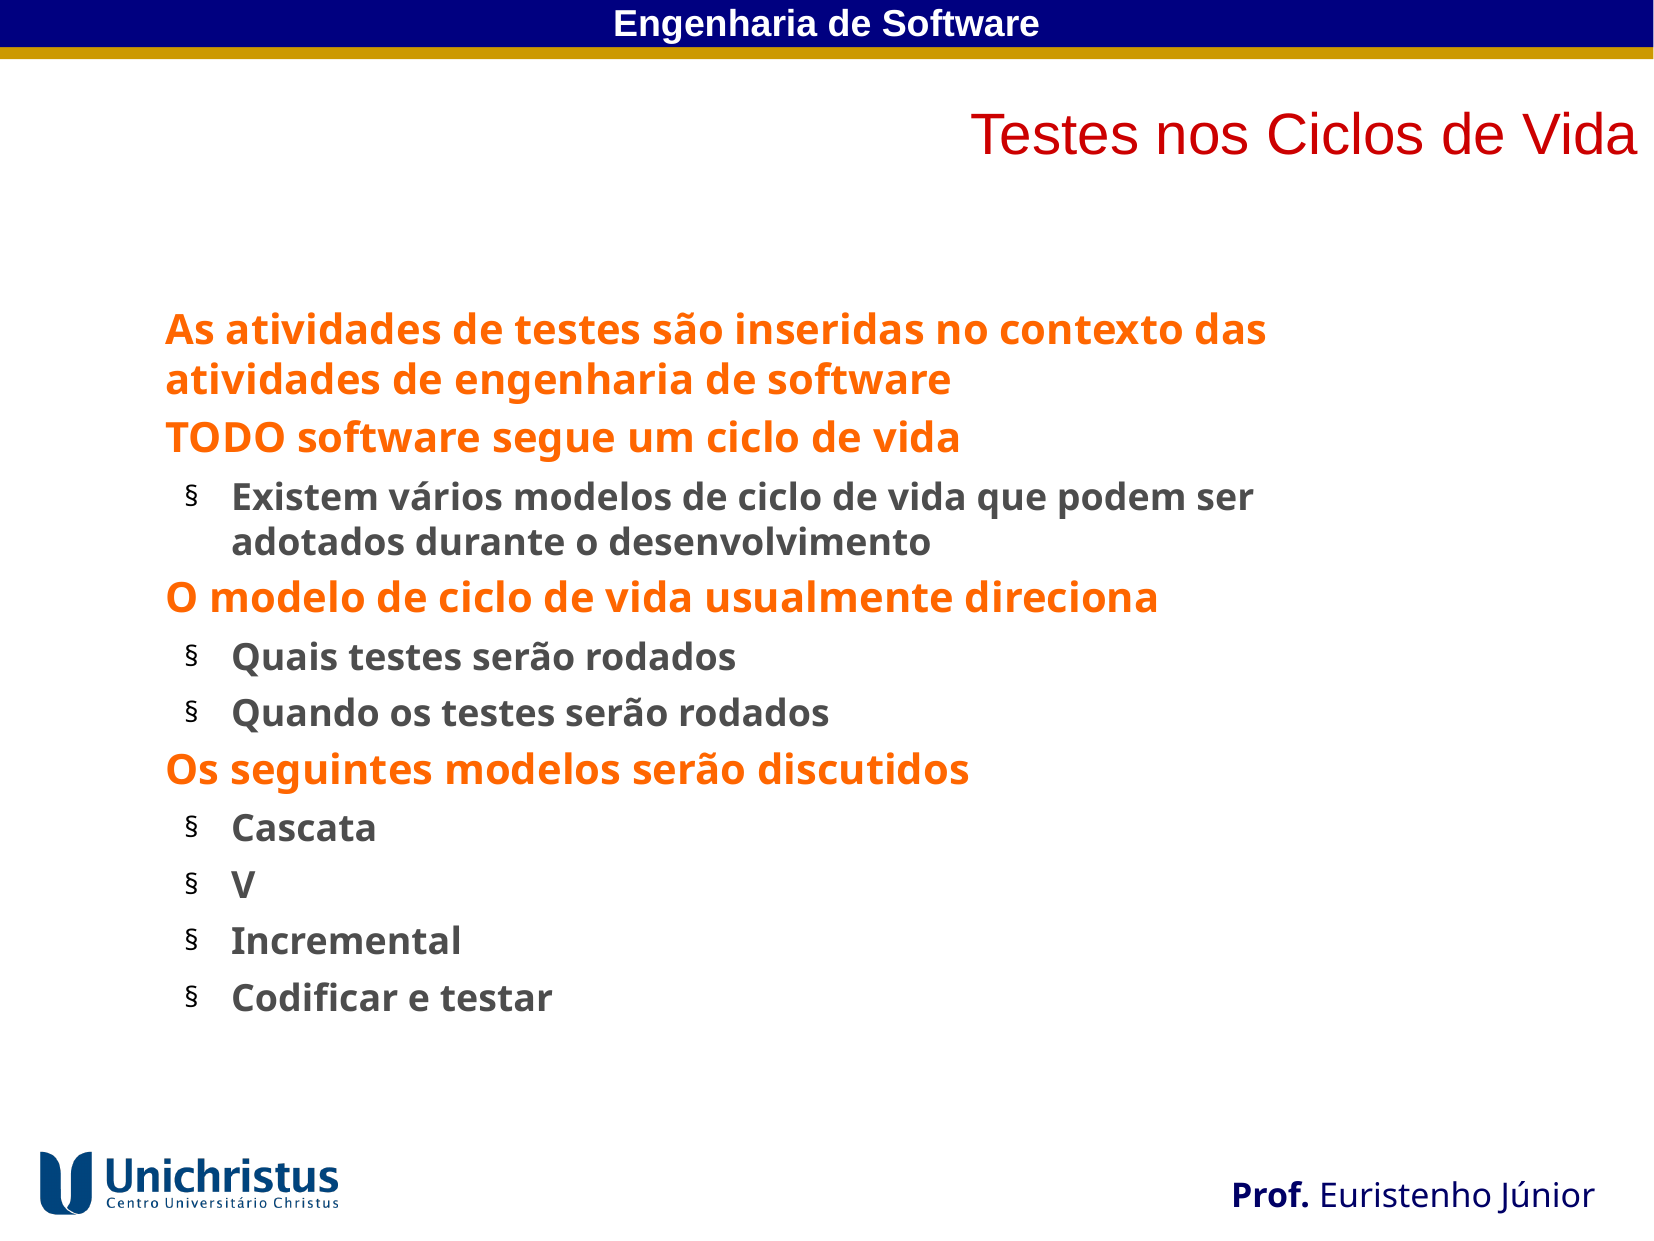

Engenharia de Software
Testes nos Ciclos de Vida
As atividades de testes são inseridas no contexto das atividades de engenharia de software
TODO software segue um ciclo de vida
Existem vários modelos de ciclo de vida que podem ser adotados durante o desenvolvimento
O modelo de ciclo de vida usualmente direciona
Quais testes serão rodados
Quando os testes serão rodados
Os seguintes modelos serão discutidos
Cascata
V
Incremental
Codificar e testar
Prof. Euristenho Júnior